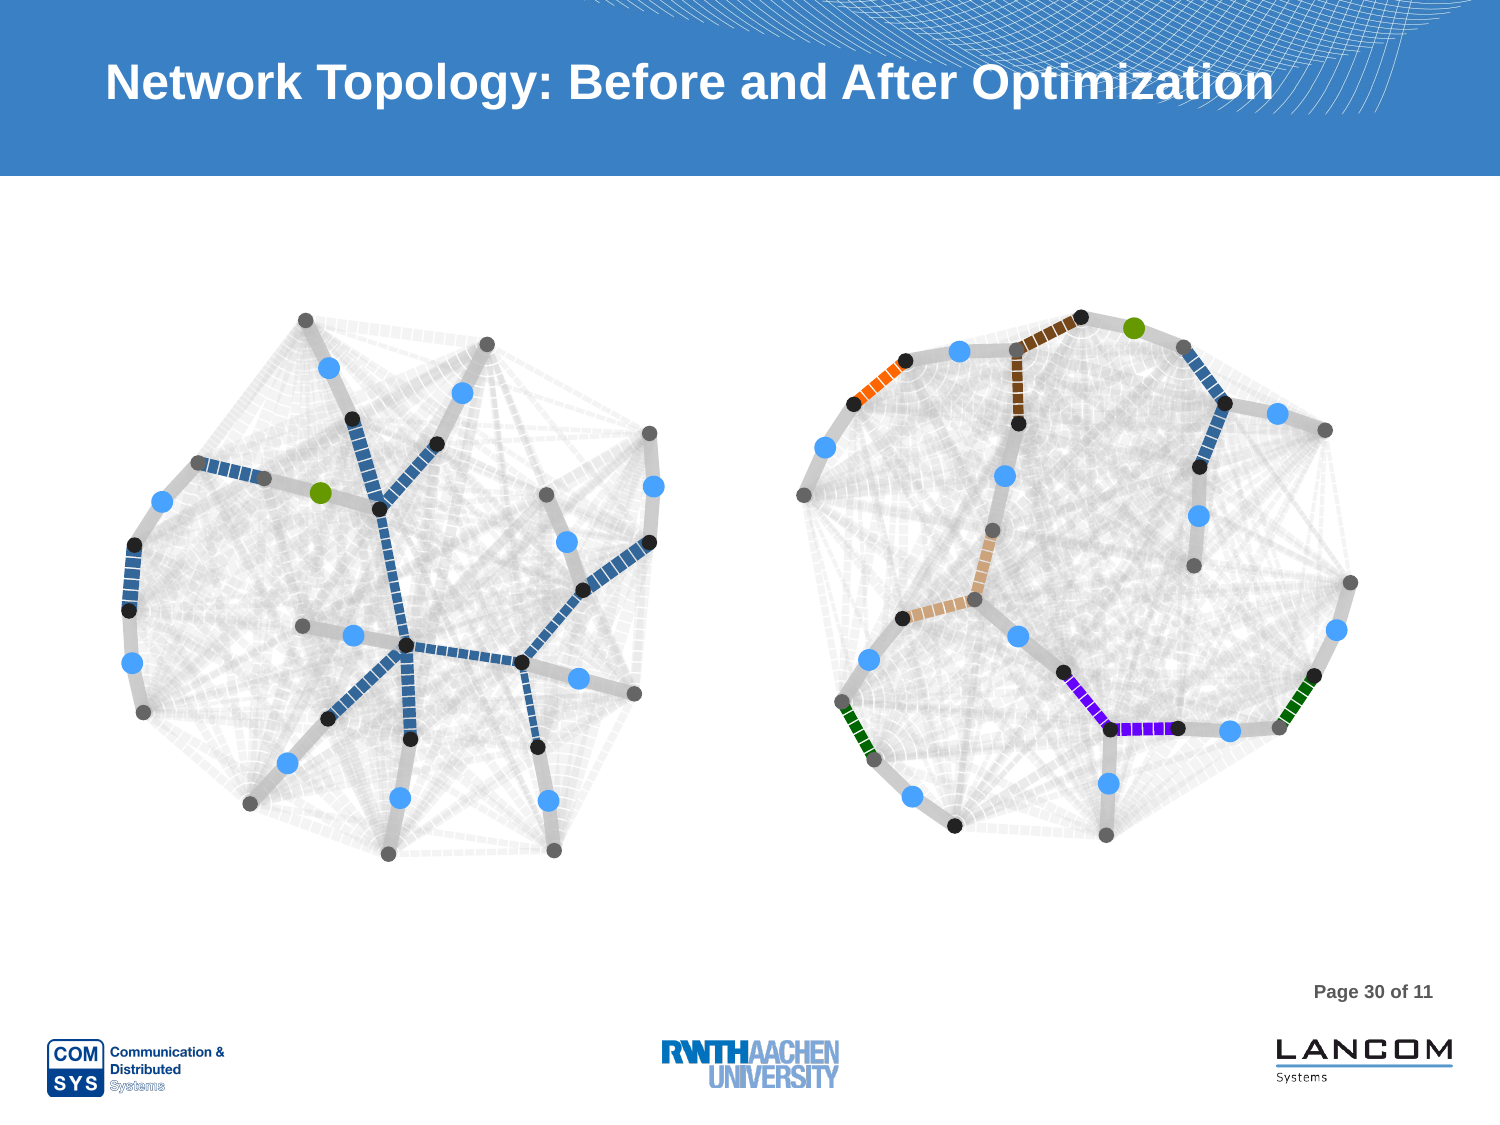

# Network Topology: Before and After Optimization